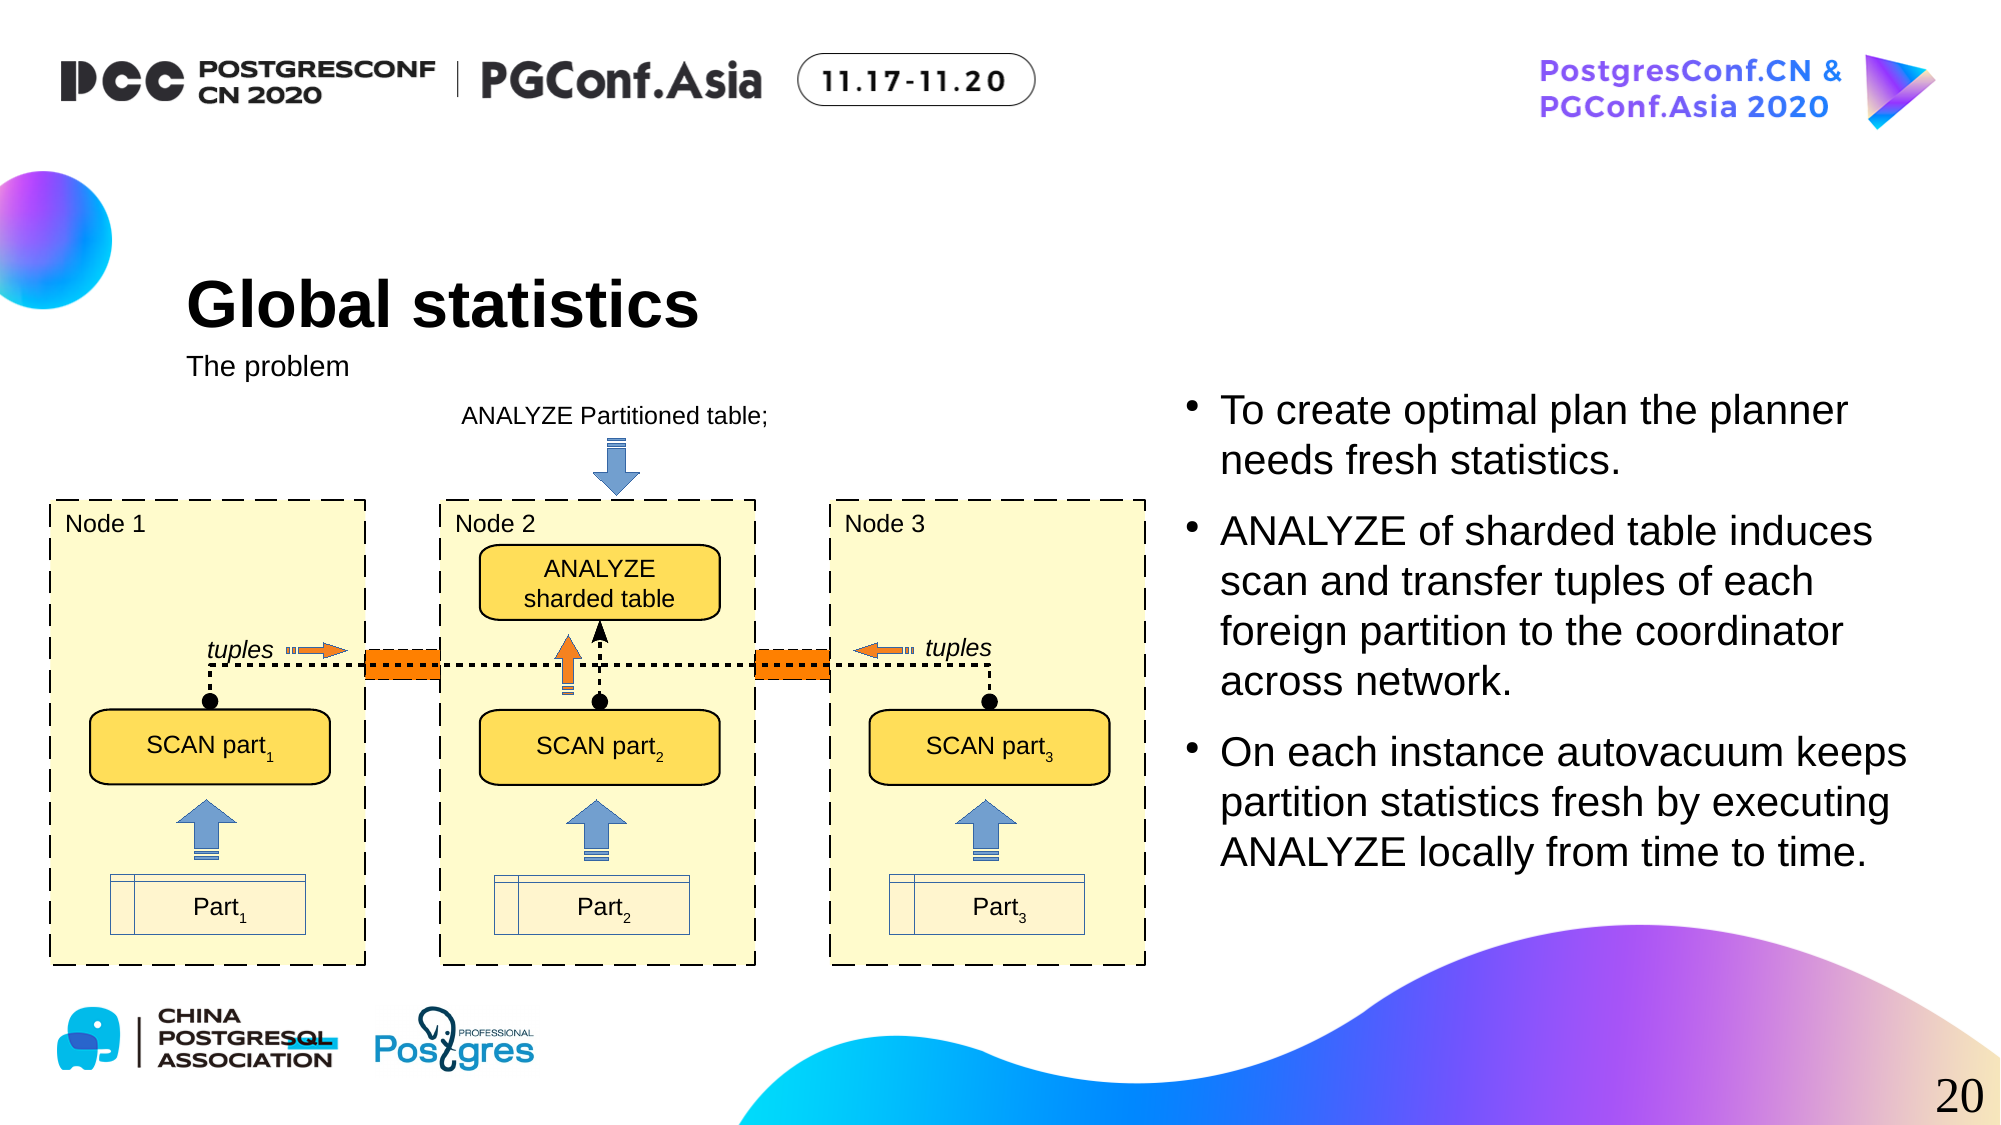

Global statistics
The problem
To create optimal plan the planner needs fresh statistics.
ANALYZE of sharded table induces scan and transfer tuples of each foreign partition to the coordinator across network.
On each instance autovacuum keeps partition statistics fresh by executing ANALYZE locally from time to time.
ANALYZE Partitioned table;
Node 1
Node 2
Node 3
ANALYZE
sharded table
tuples
tuples
SCAN part1
SCAN part2
SCAN part3
Part1
Part3
Part2